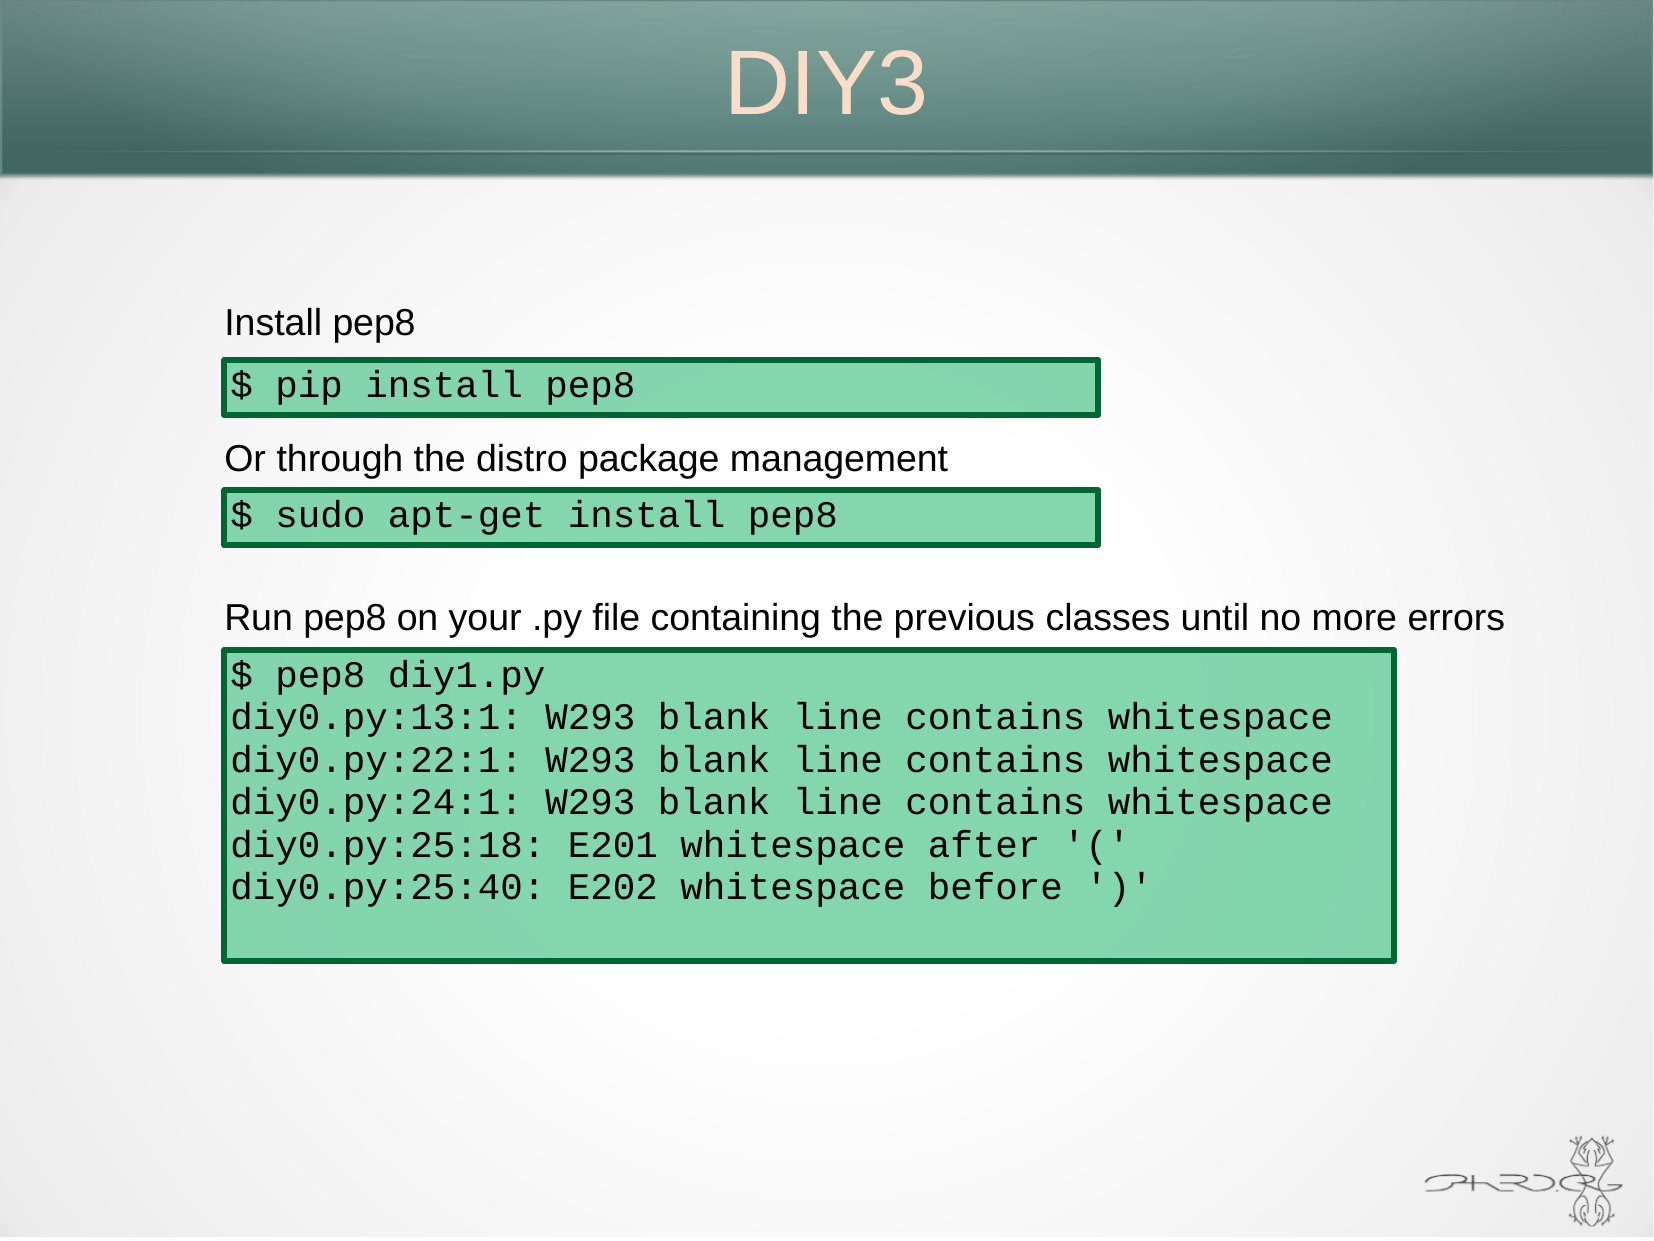

# DIY3
Install pep8
$ pip install pep8
Or through the distro package management
$ sudo apt-get install pep8
Run pep8 on your .py file containing the previous classes until no more errors
$ pep8 diy1.py
diy0.py:13:1: W293 blank line contains whitespace
diy0.py:22:1: W293 blank line contains whitespace
diy0.py:24:1: W293 blank line contains whitespace
diy0.py:25:18: E201 whitespace after '('
diy0.py:25:40: E202 whitespace before ')'